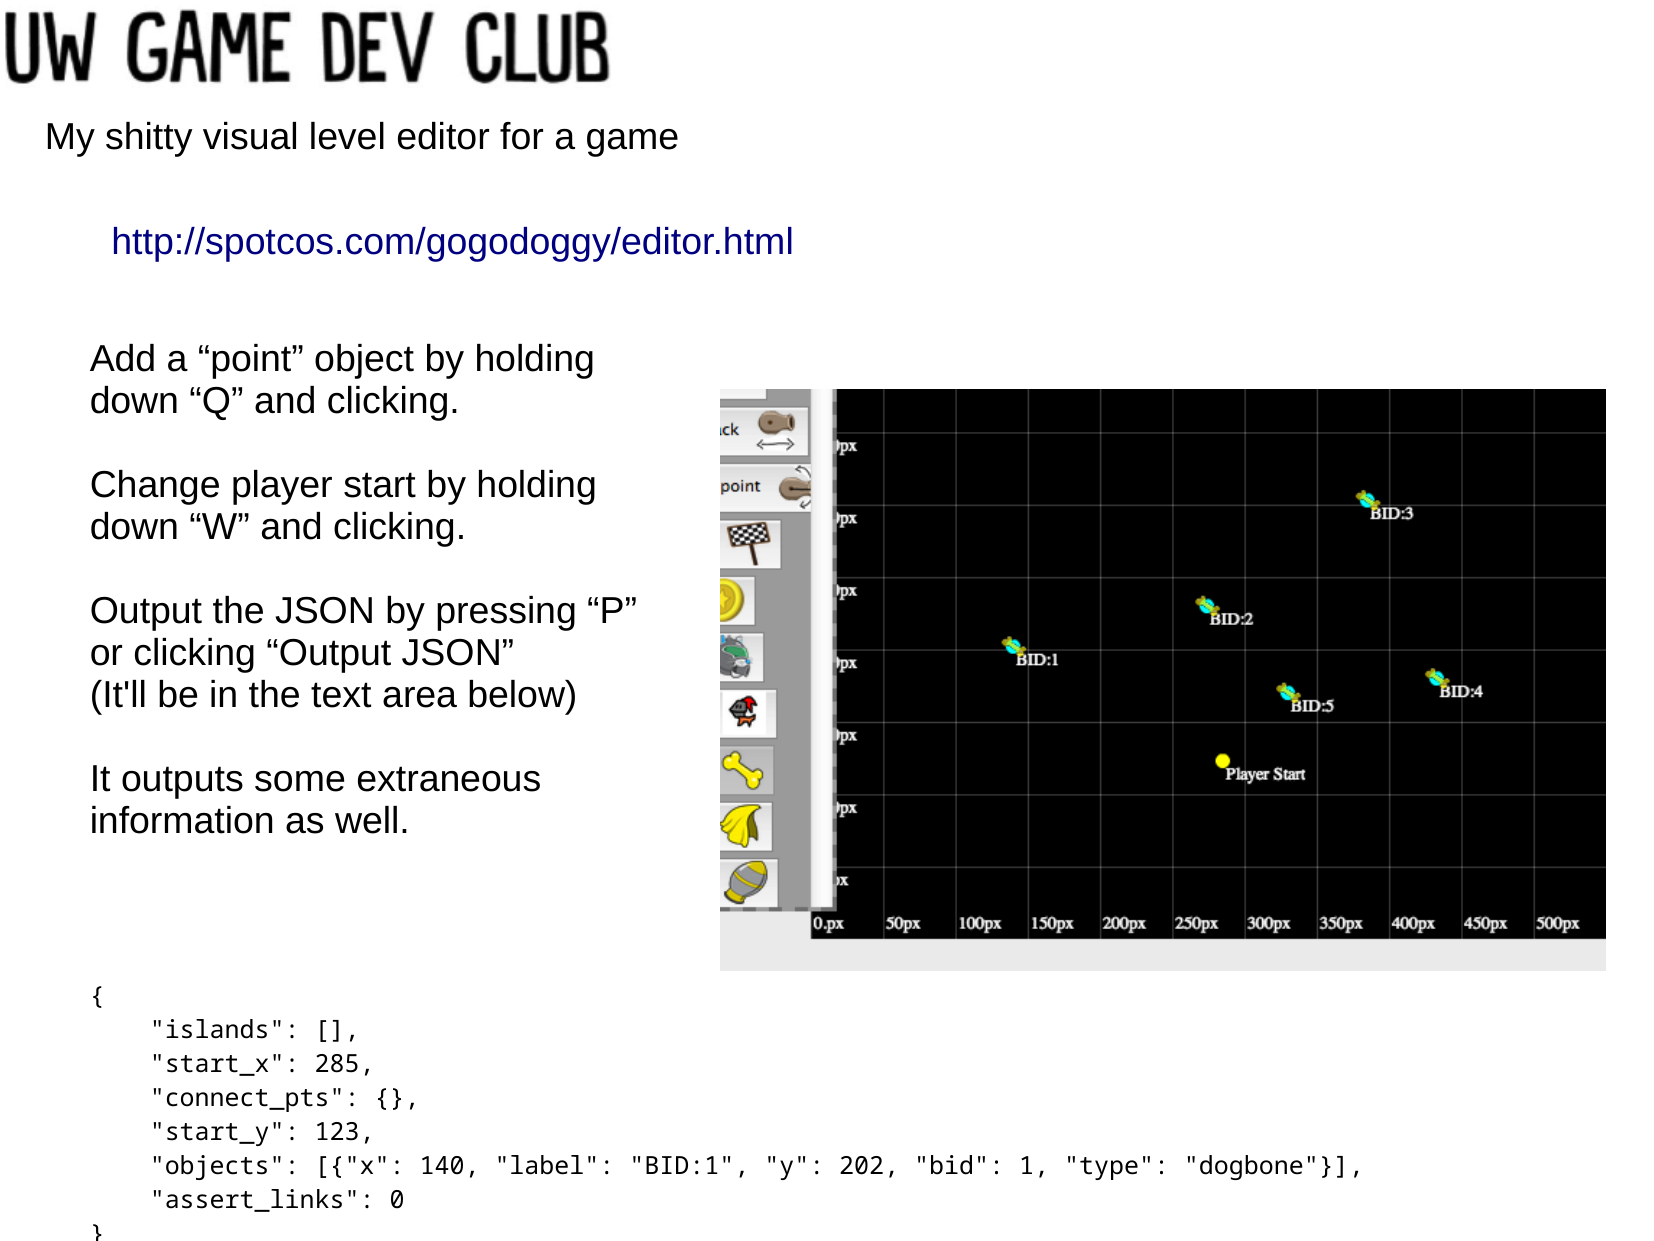

My shitty visual level editor for a game
http://spotcos.com/gogodoggy/editor.html
Add a “point” object by holding down “Q” and clicking.
Change player start by holding down “W” and clicking.
Output the JSON by pressing “P” or clicking “Output JSON”
(It'll be in the text area below)
It outputs some extraneous information as well.
{
 "islands": [],
 "start_x": 285,
 "connect_pts": {},
 "start_y": 123,
 "objects": [{"x": 140, "label": "BID:1", "y": 202, "bid": 1, "type": "dogbone"}],
 "assert_links": 0
}